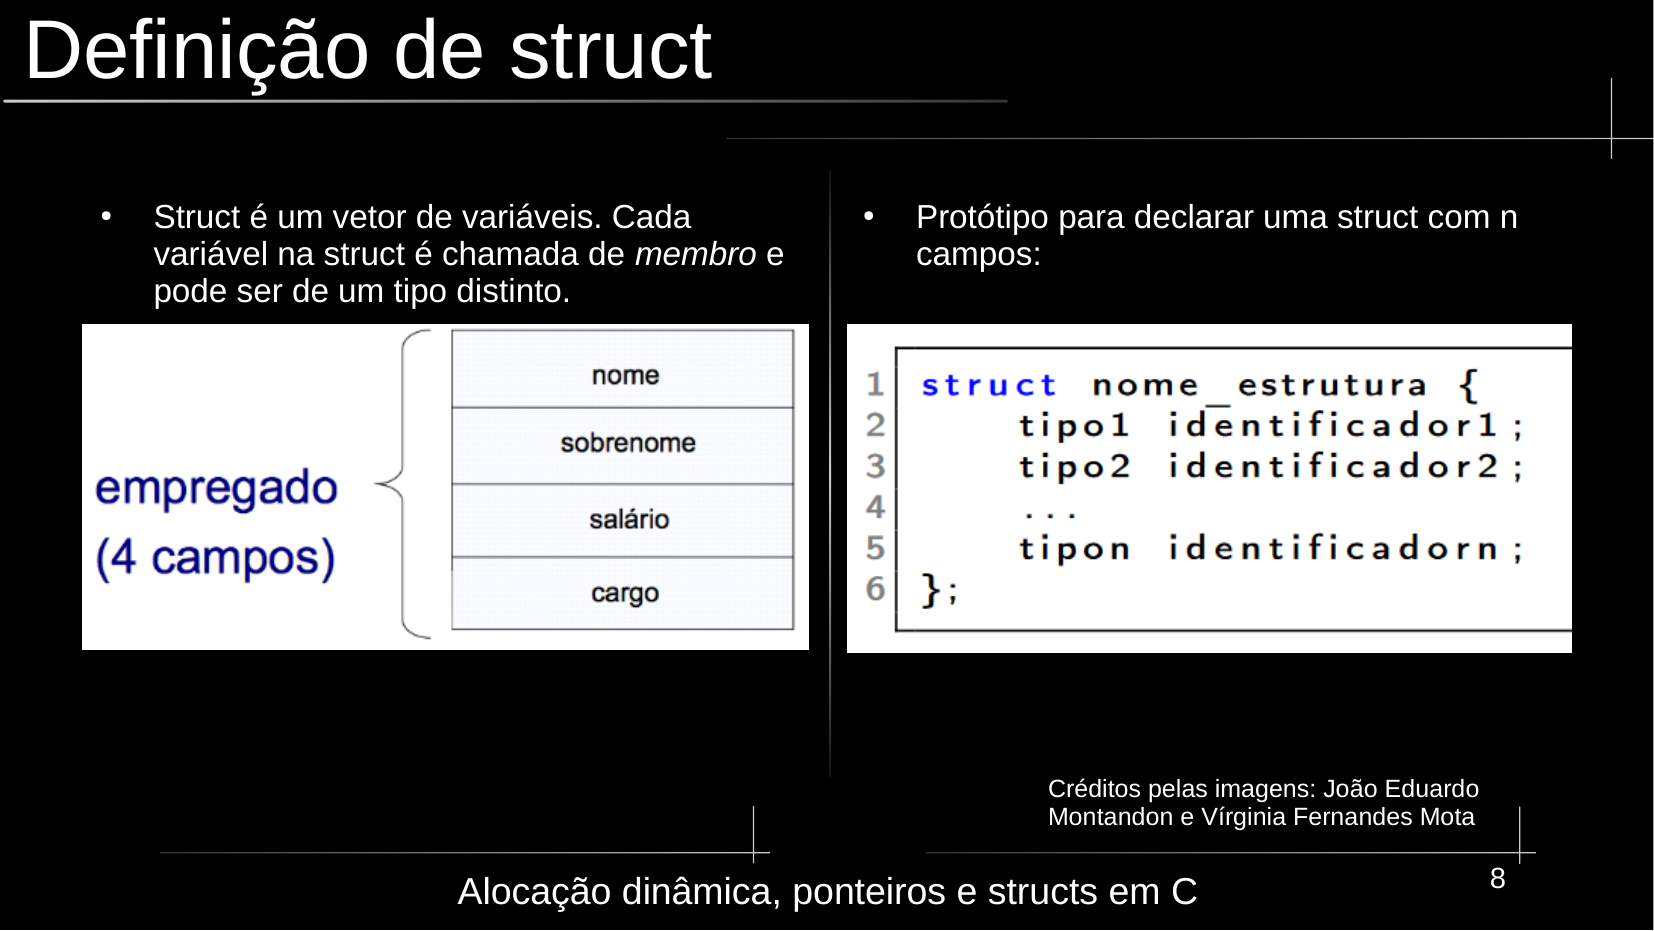

Definição de struct
# Struct é um vetor de variáveis. Cada variável na struct é chamada de membro e pode ser de um tipo distinto.
Protótipo para declarar uma struct com n campos:
Créditos pelas imagens: João Eduardo Montandon e Vírginia Fernandes Mota
8
Alocação dinâmica, ponteiros e structs em C